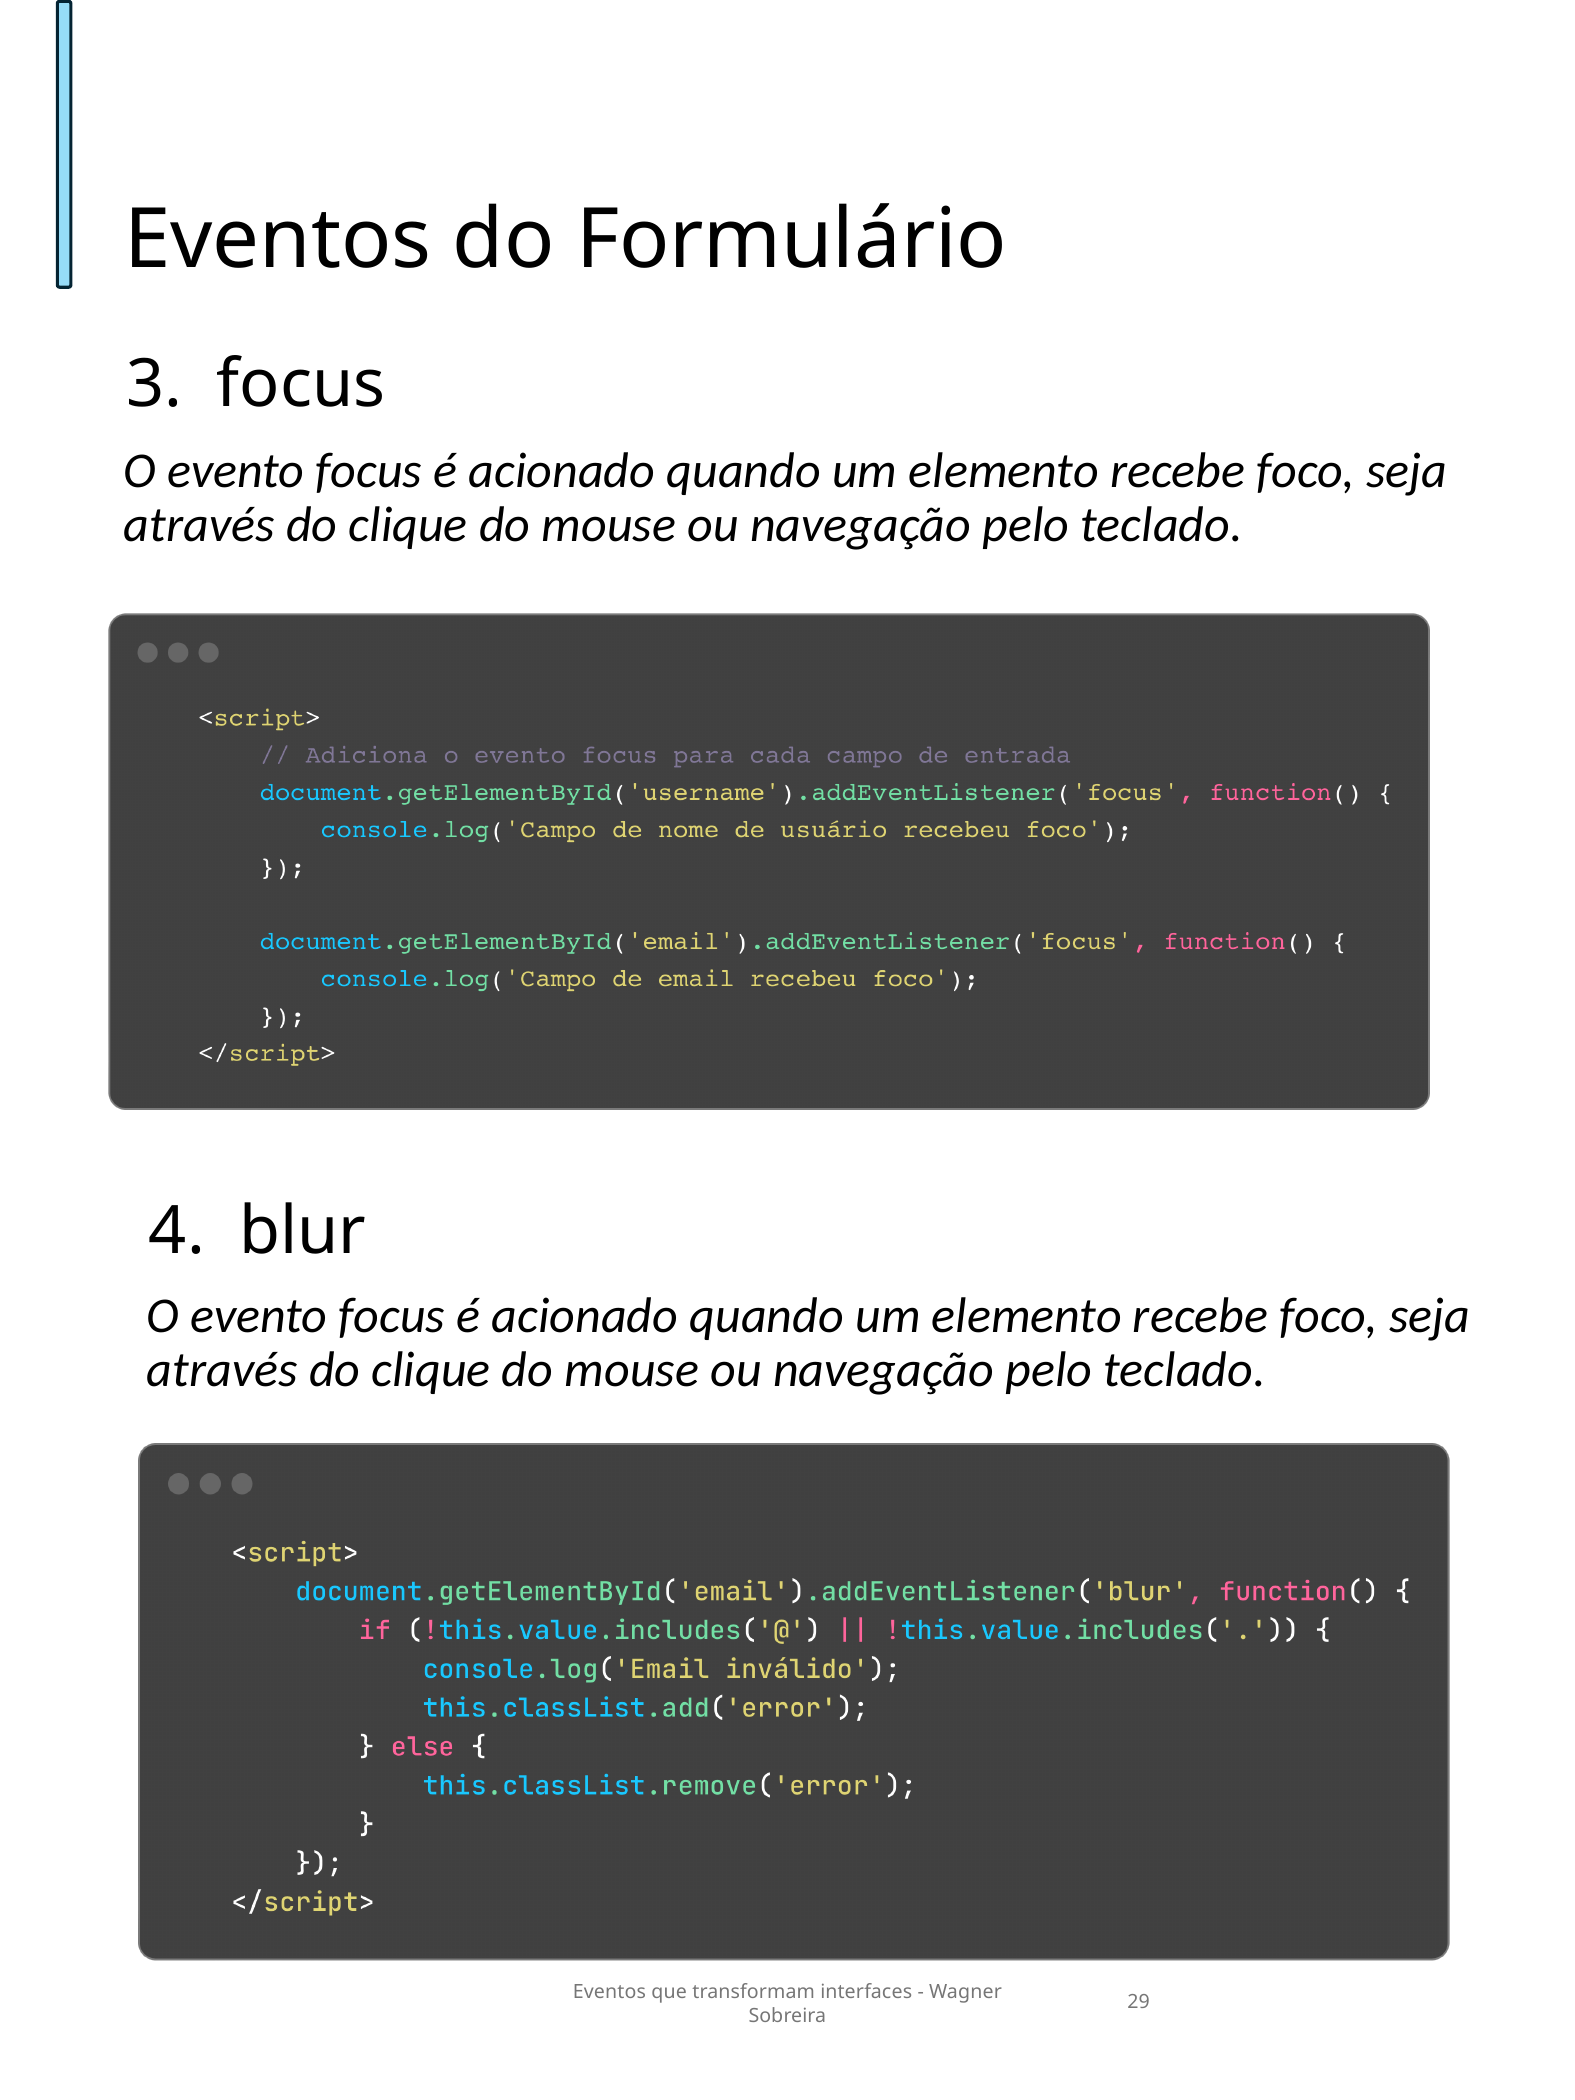

Eventos do Formulário
3.  focus
O evento focus é acionado quando um elemento recebe foco, seja através do clique do mouse ou navegação pelo teclado.
4.  blur
O evento focus é acionado quando um elemento recebe foco, seja através do clique do mouse ou navegação pelo teclado.
Eventos que transformam interfaces - Wagner Sobreira